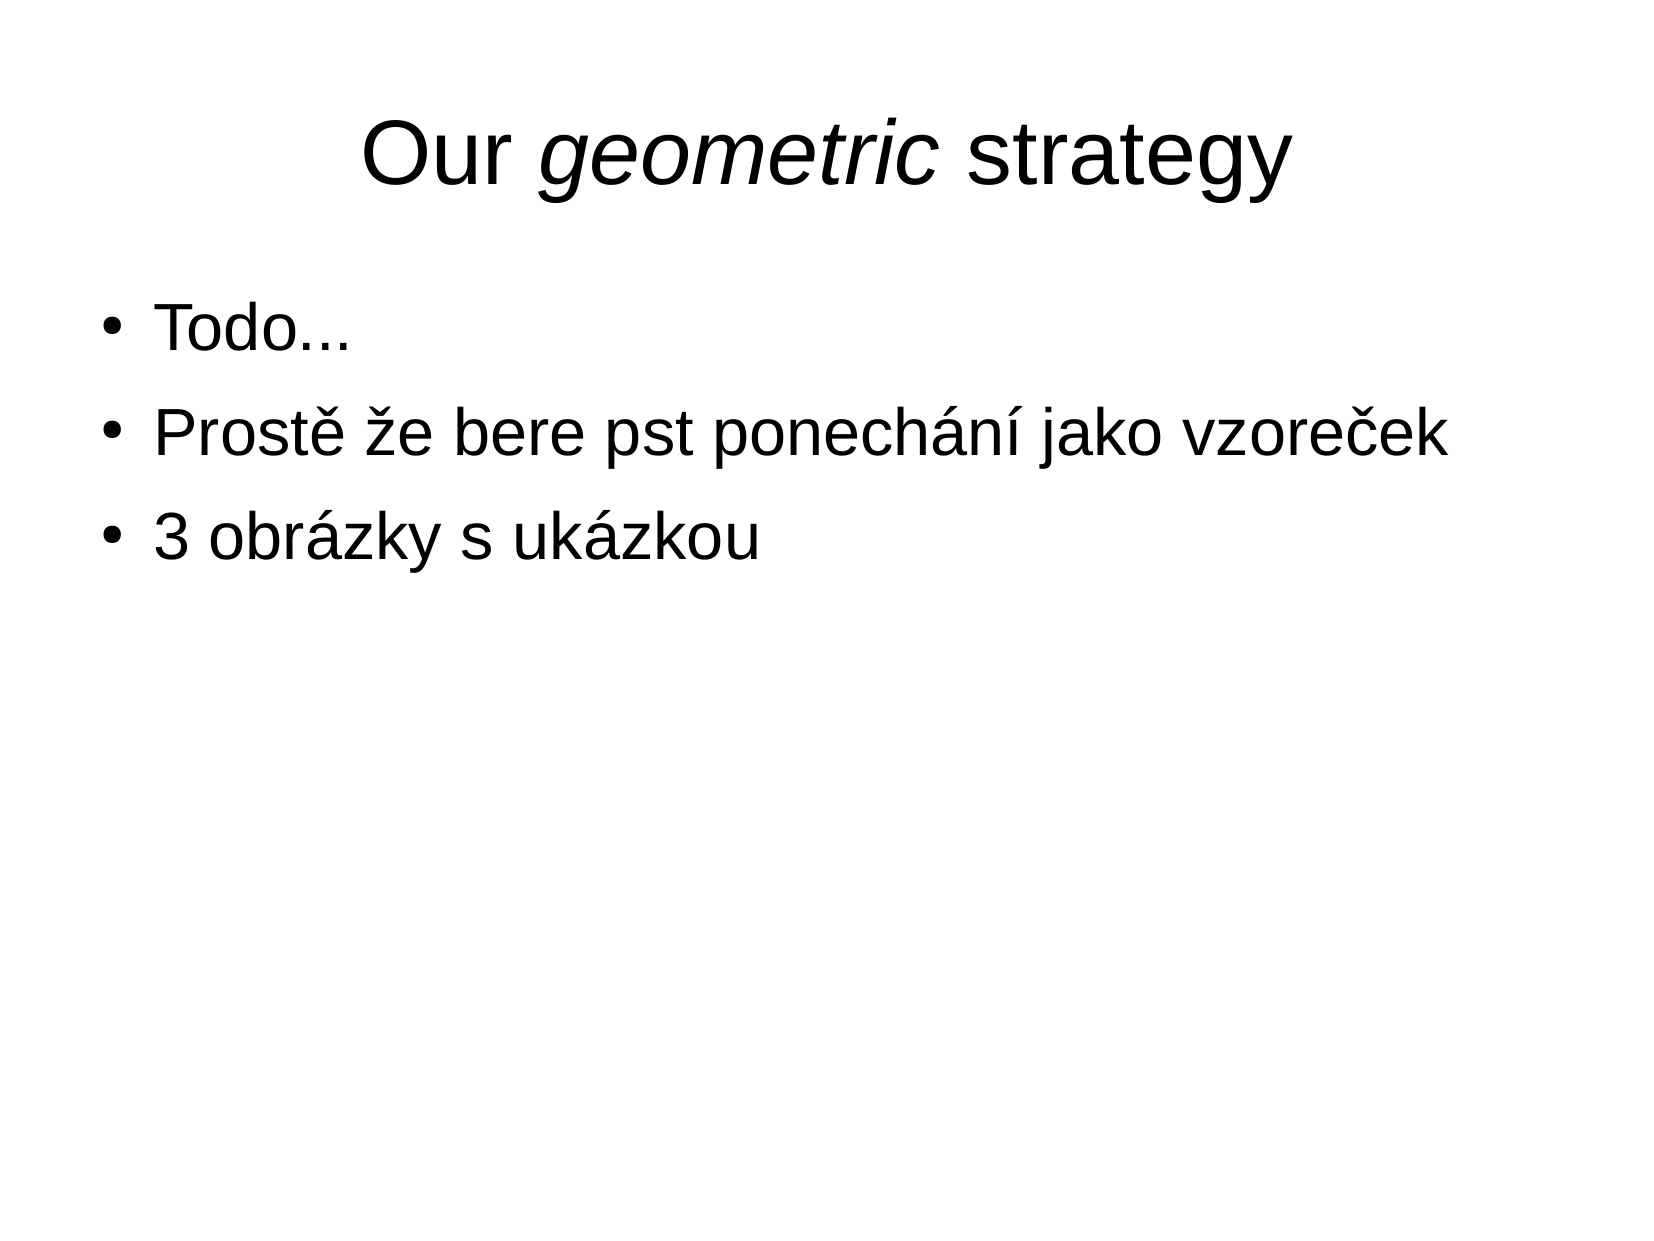

# Our geometric strategy
Todo...
Prostě že bere pst ponechání jako vzoreček
3 obrázky s ukázkou